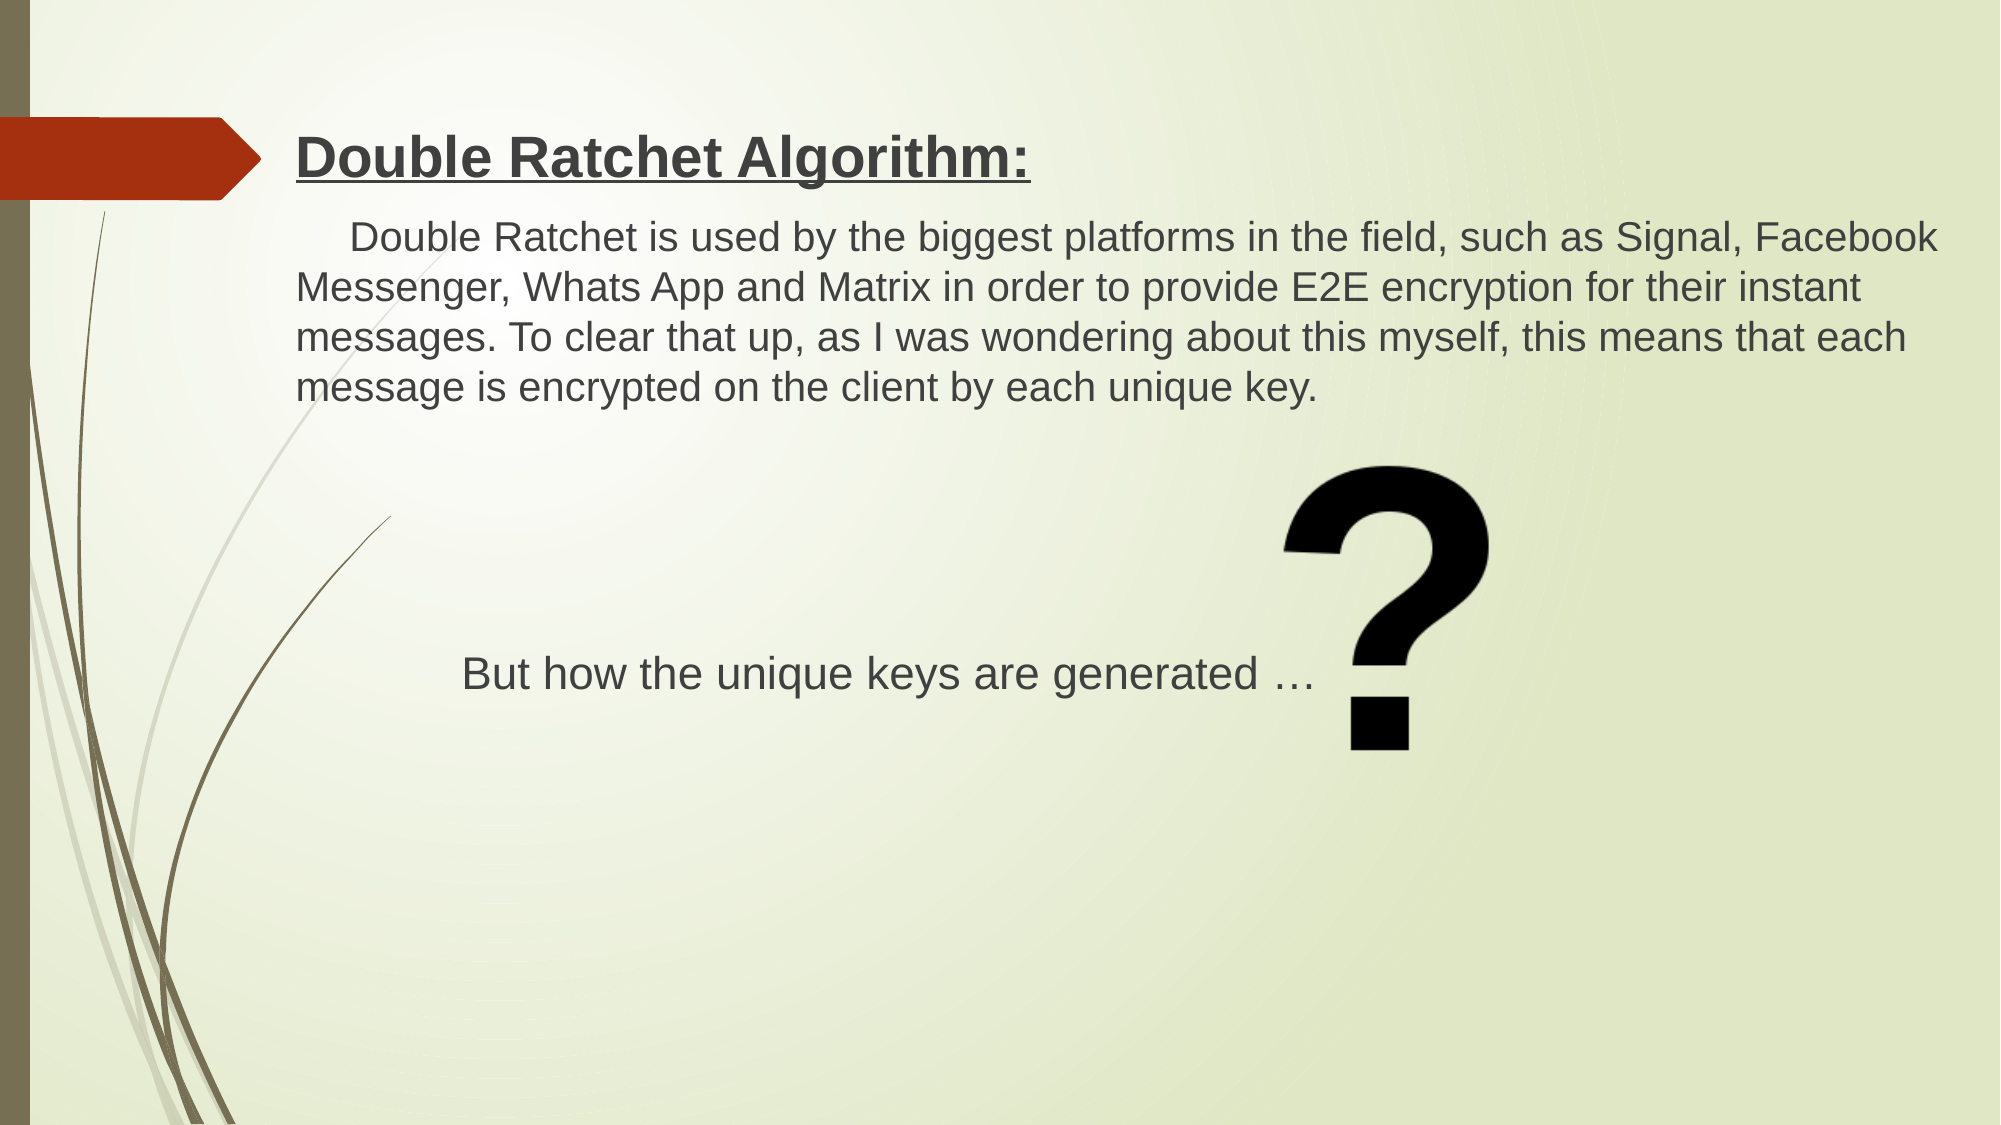

# Double Ratchet Algorithm:
 Double Ratchet is used by the biggest platforms in the field, such as Signal, Facebook Messenger, Whats App and Matrix in order to provide E2E encryption for their instant messages. To clear that up, as I was wondering about this myself, this means that each message is encrypted on the client by each unique key.
 But how the unique keys are generated …